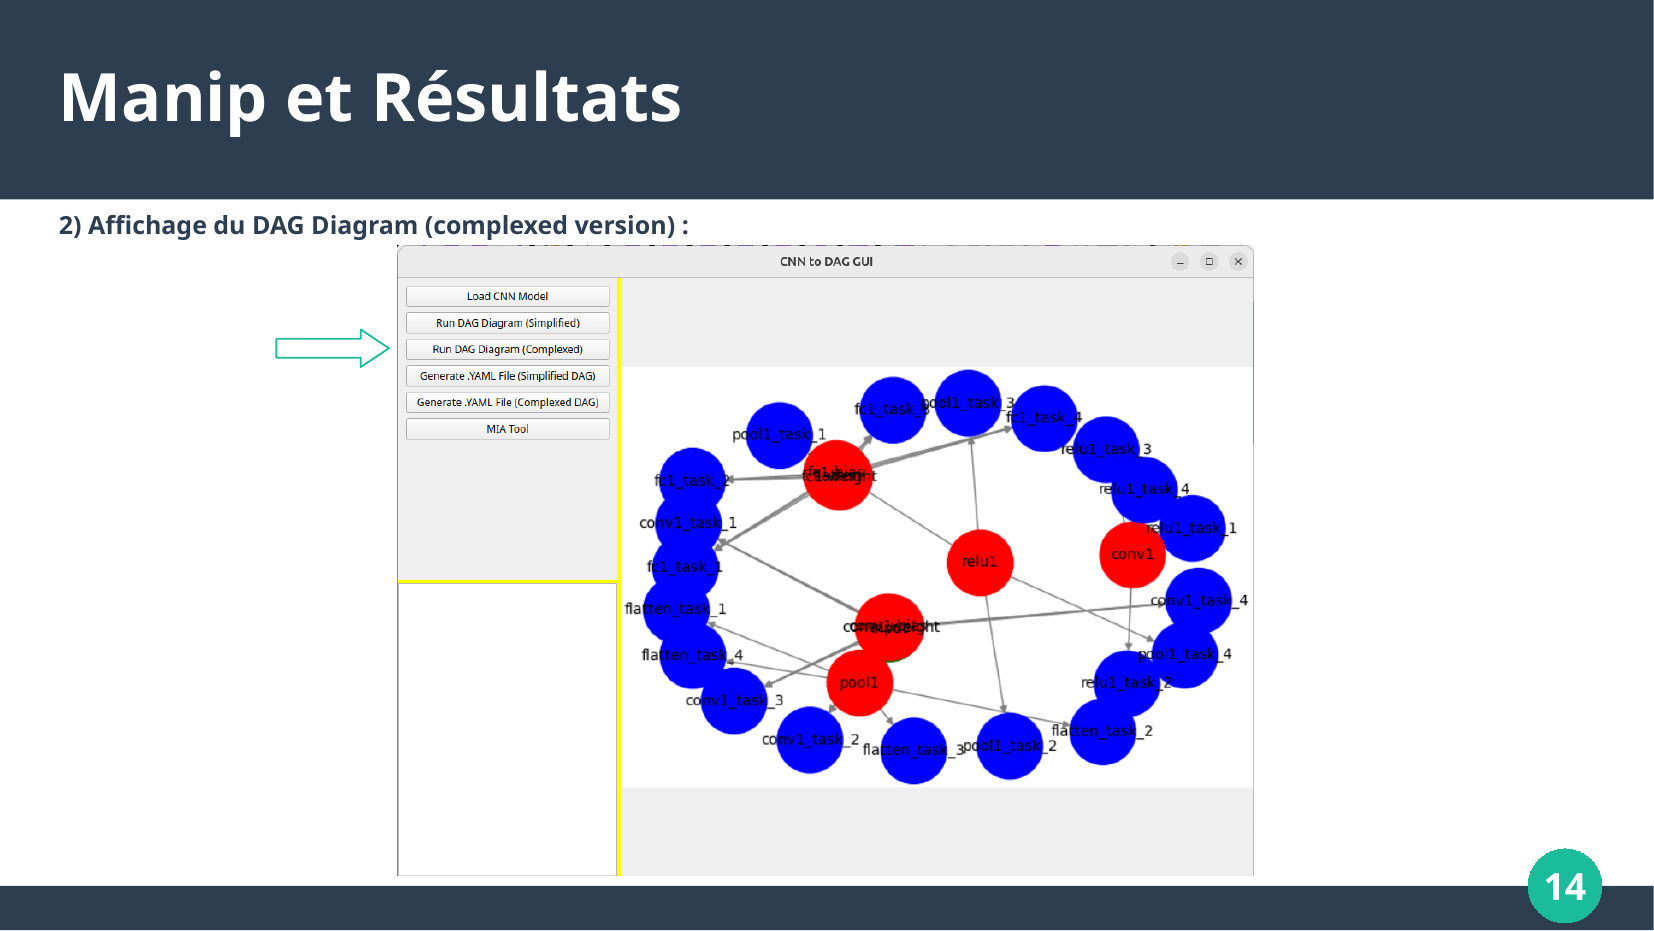

Manip et Résultats
# 2) Affichage du DAG Diagram (complexed version) :
14